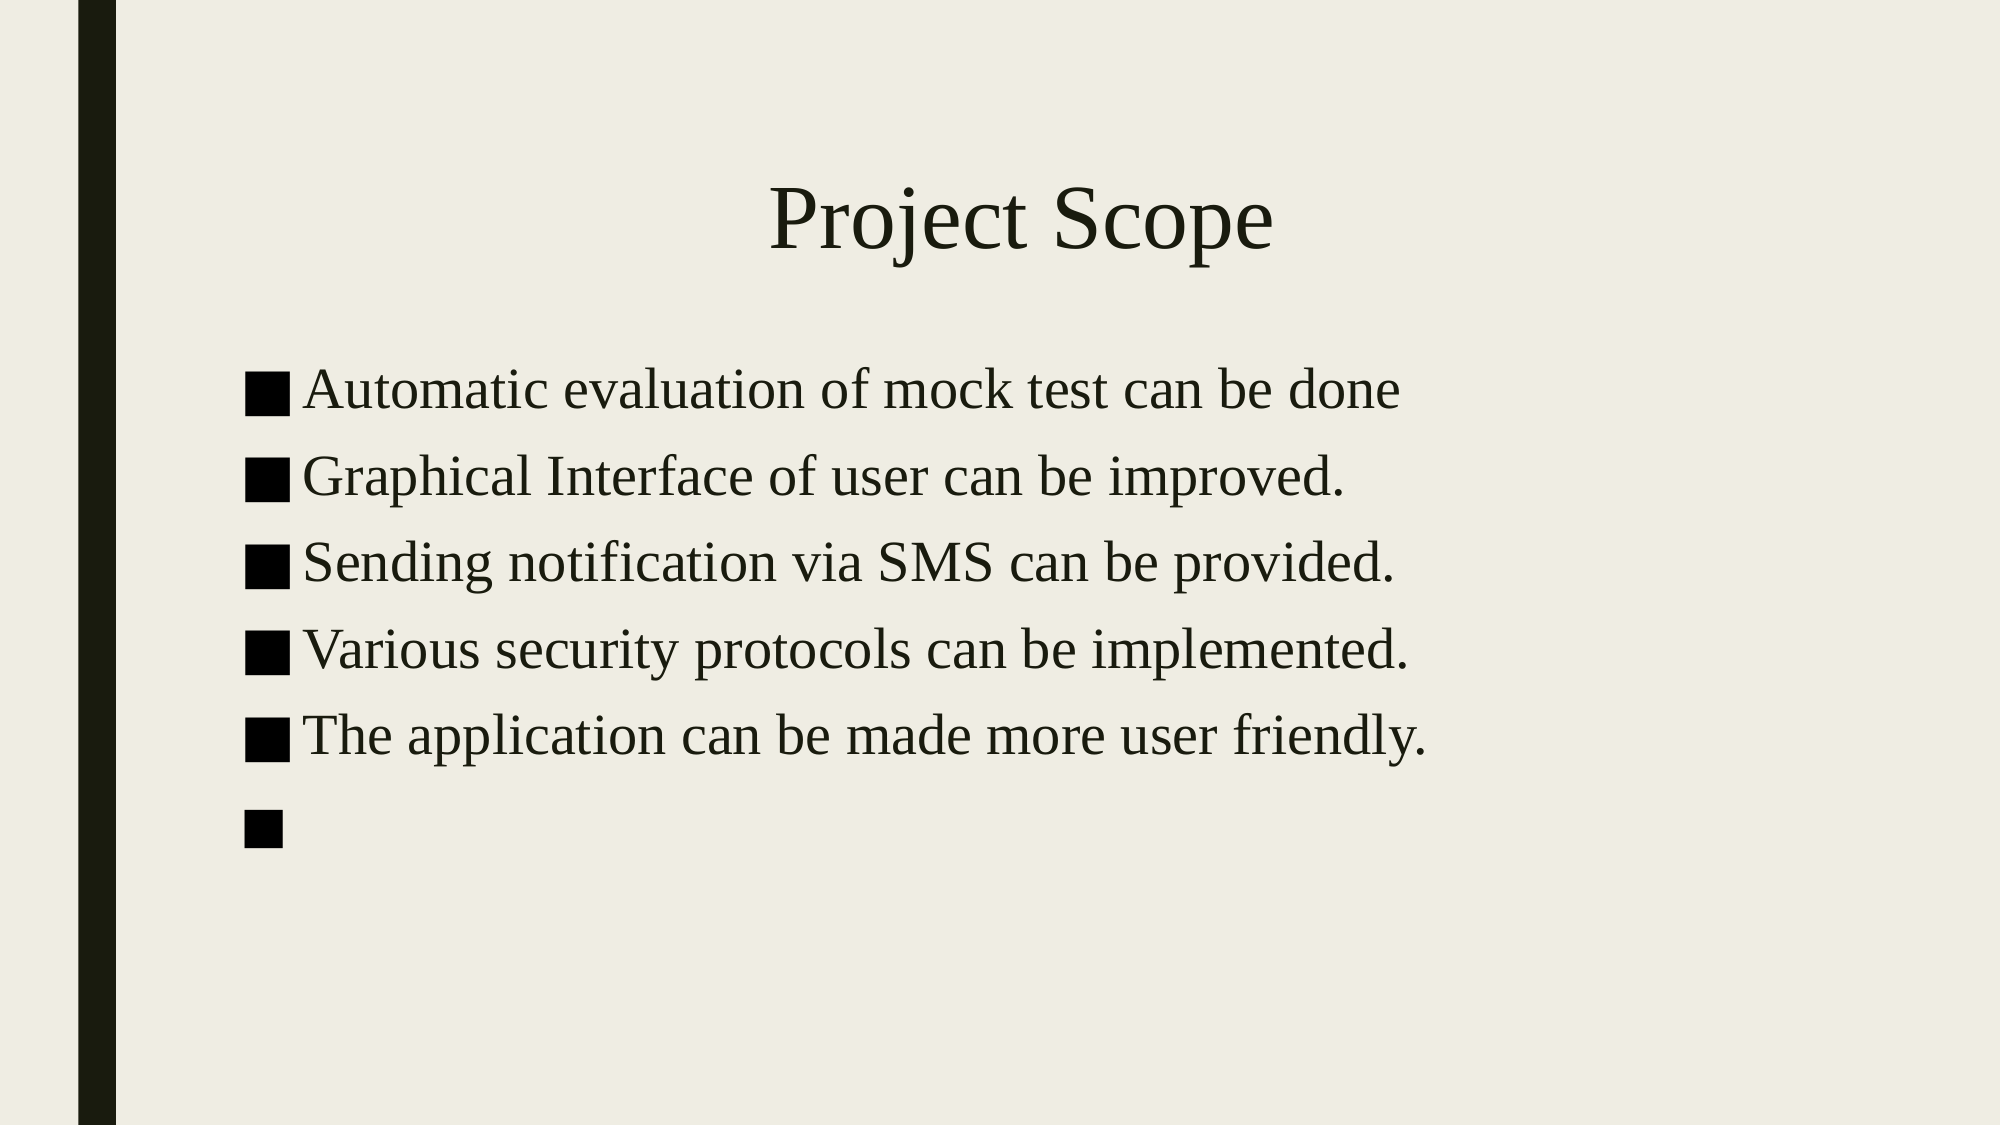

# Project Scope
Automatic evaluation of mock test can be done
Graphical Interface of user can be improved.
Sending notification via SMS can be provided.
Various security protocols can be implemented.
The application can be made more user friendly.